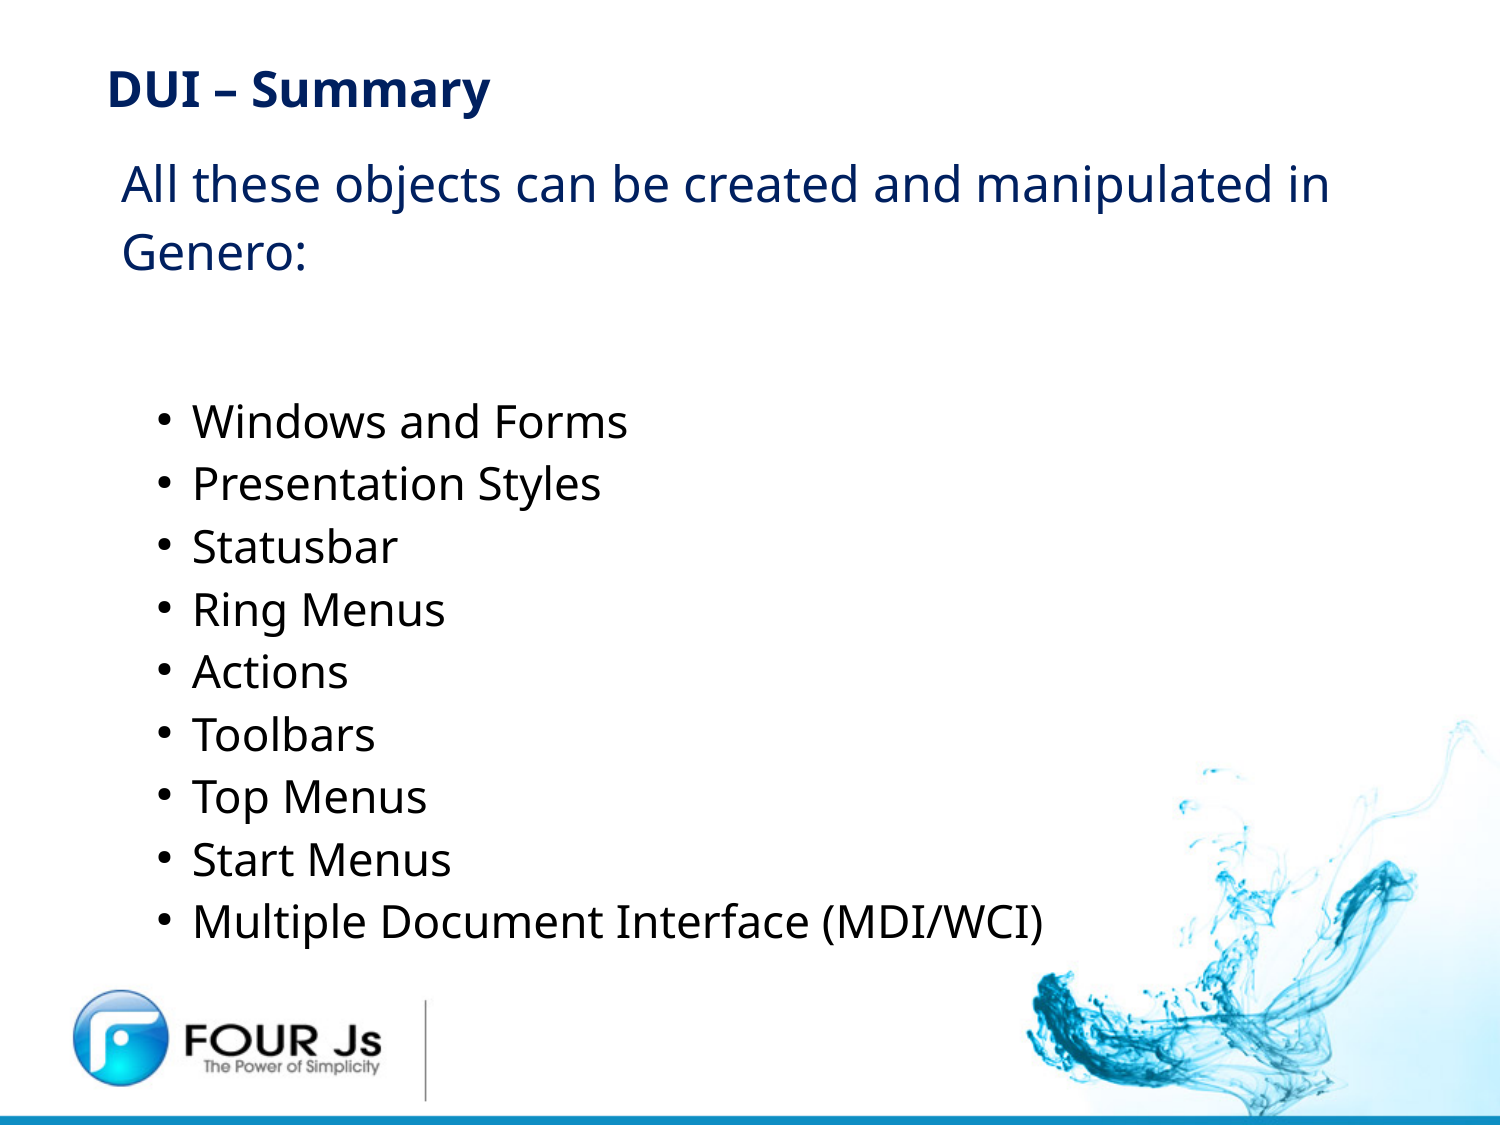

# DUI – Summary
All these objects can be created and manipulated in Genero:
Windows and Forms
Presentation Styles
Statusbar
Ring Menus
Actions
Toolbars
Top Menus
Start Menus
Multiple Document Interface (MDI/WCI)